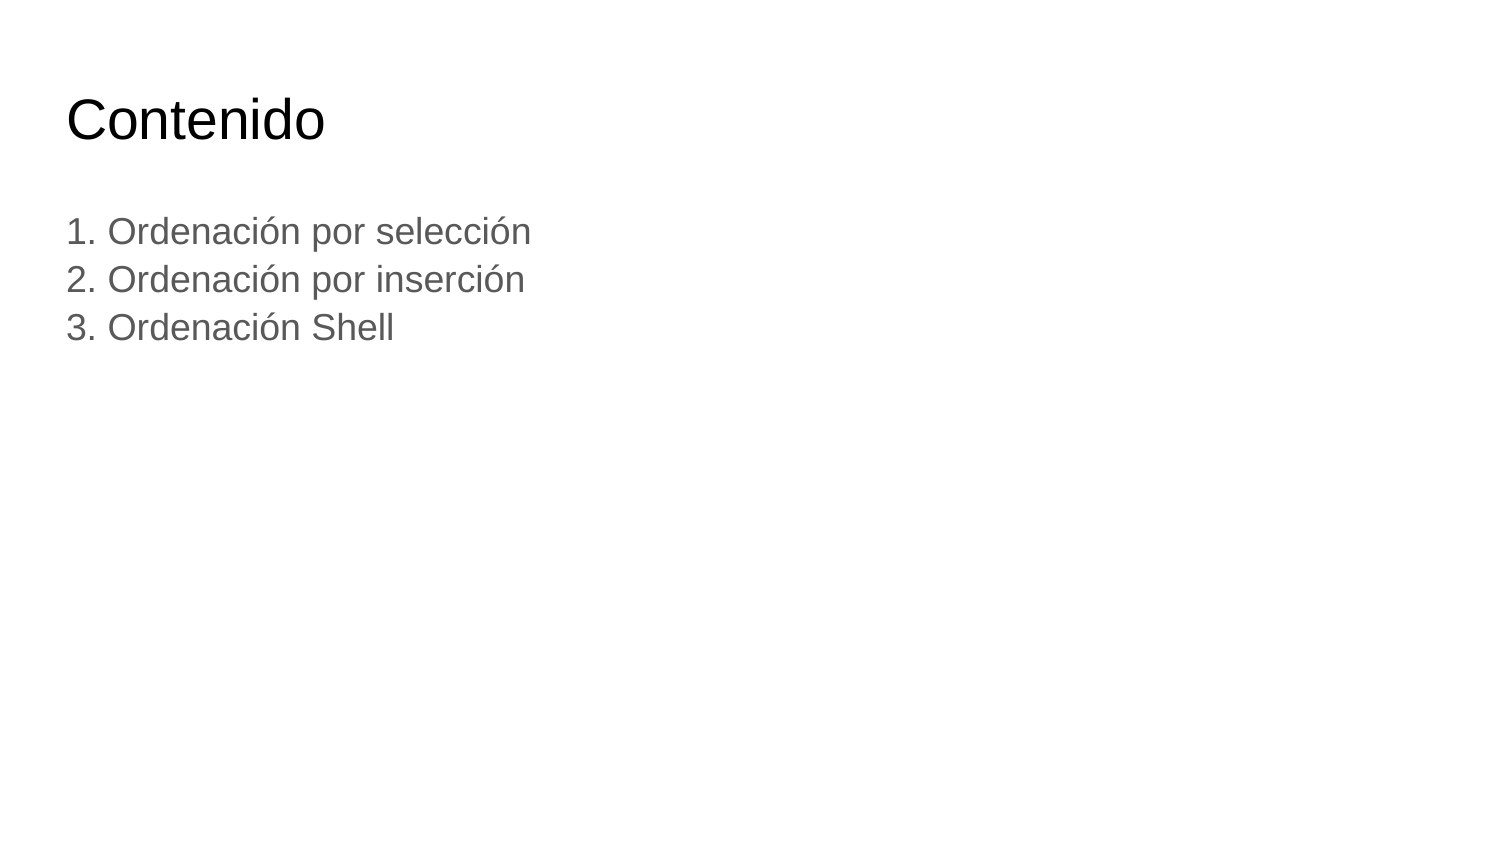

# Contenido
1. Ordenación por selección
2. Ordenación por inserción
3. Ordenación Shell